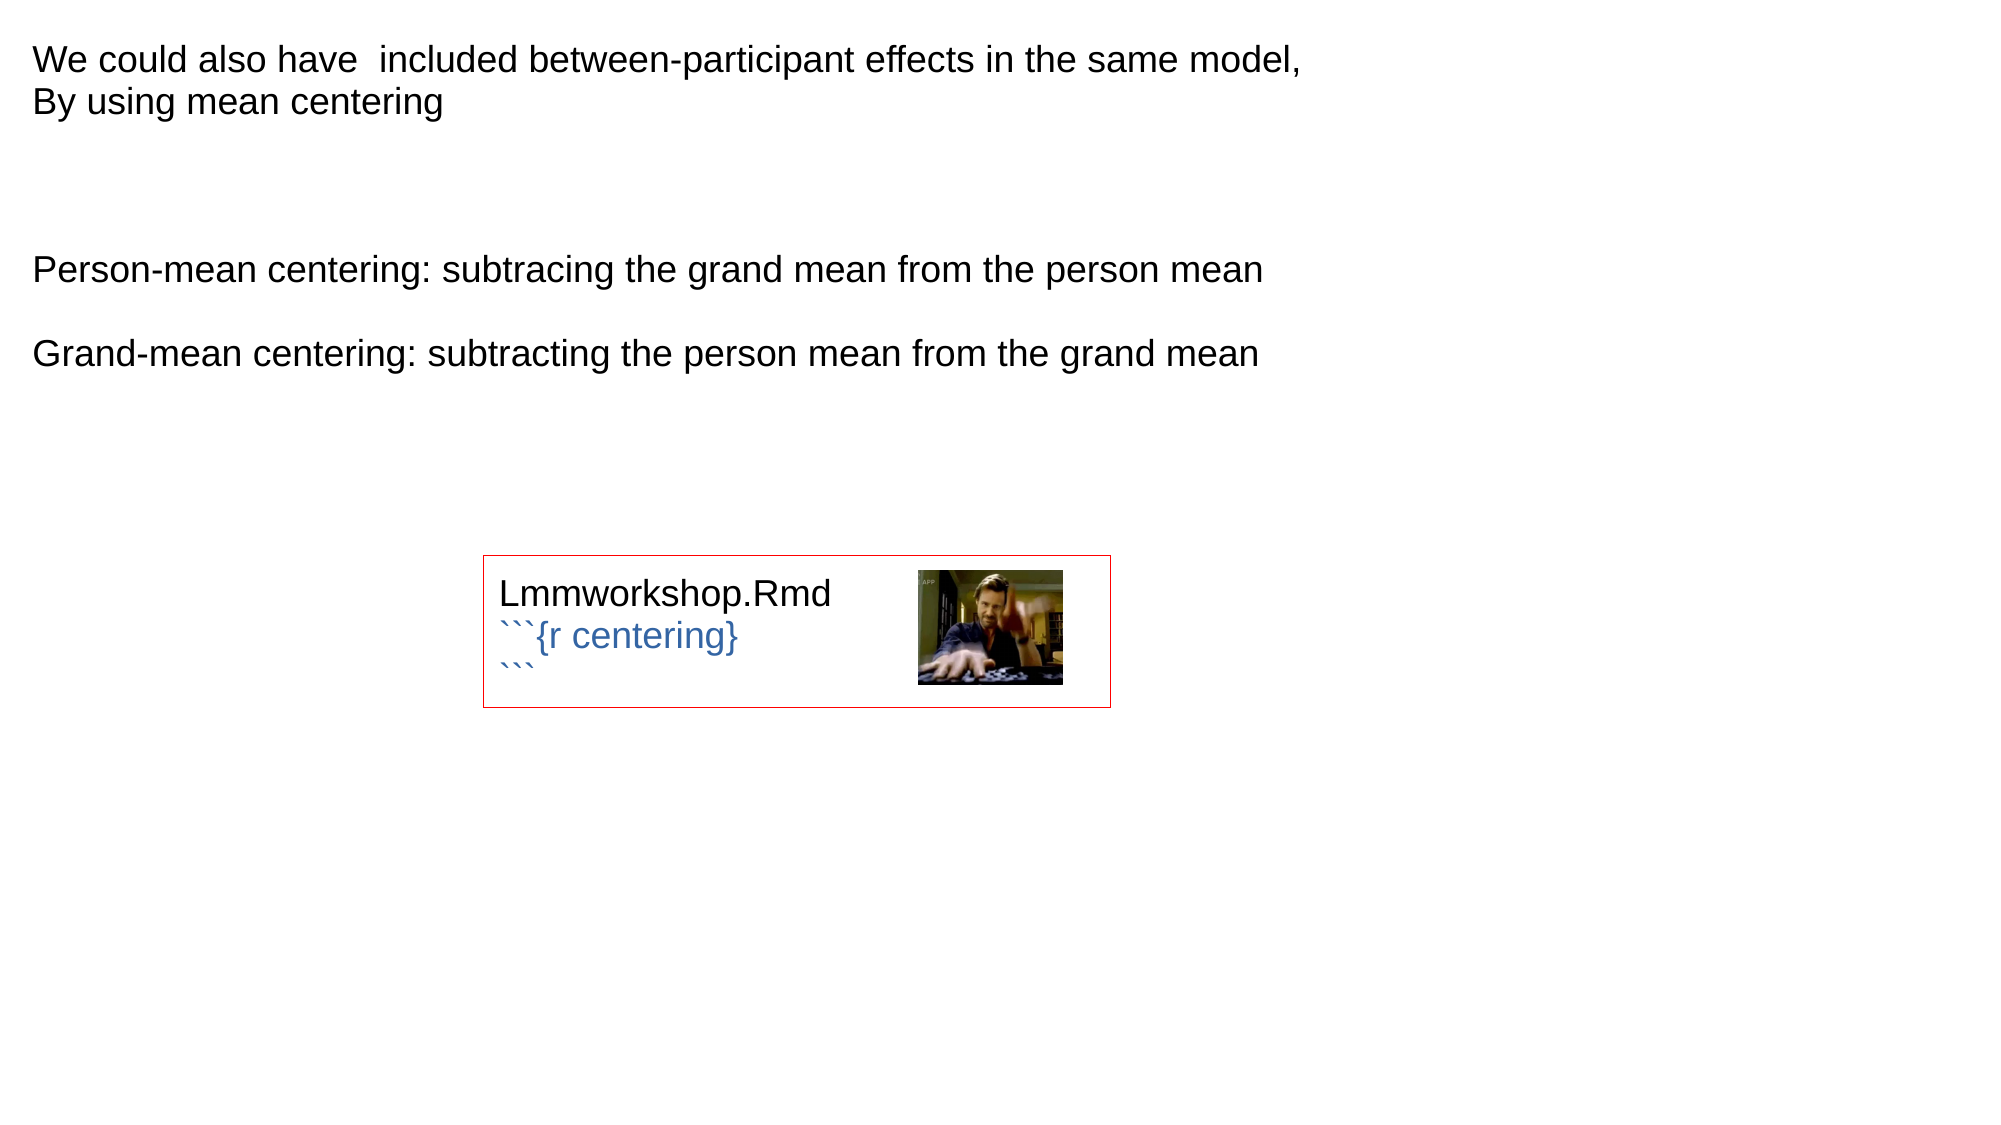

We could also have included between-participant effects in the same model,
By using mean centering
Person-mean centering: subtracing the grand mean from the person mean
Grand-mean centering: subtracting the person mean from the grand mean
Lmmworkshop.Rmd
```{r centering}
```